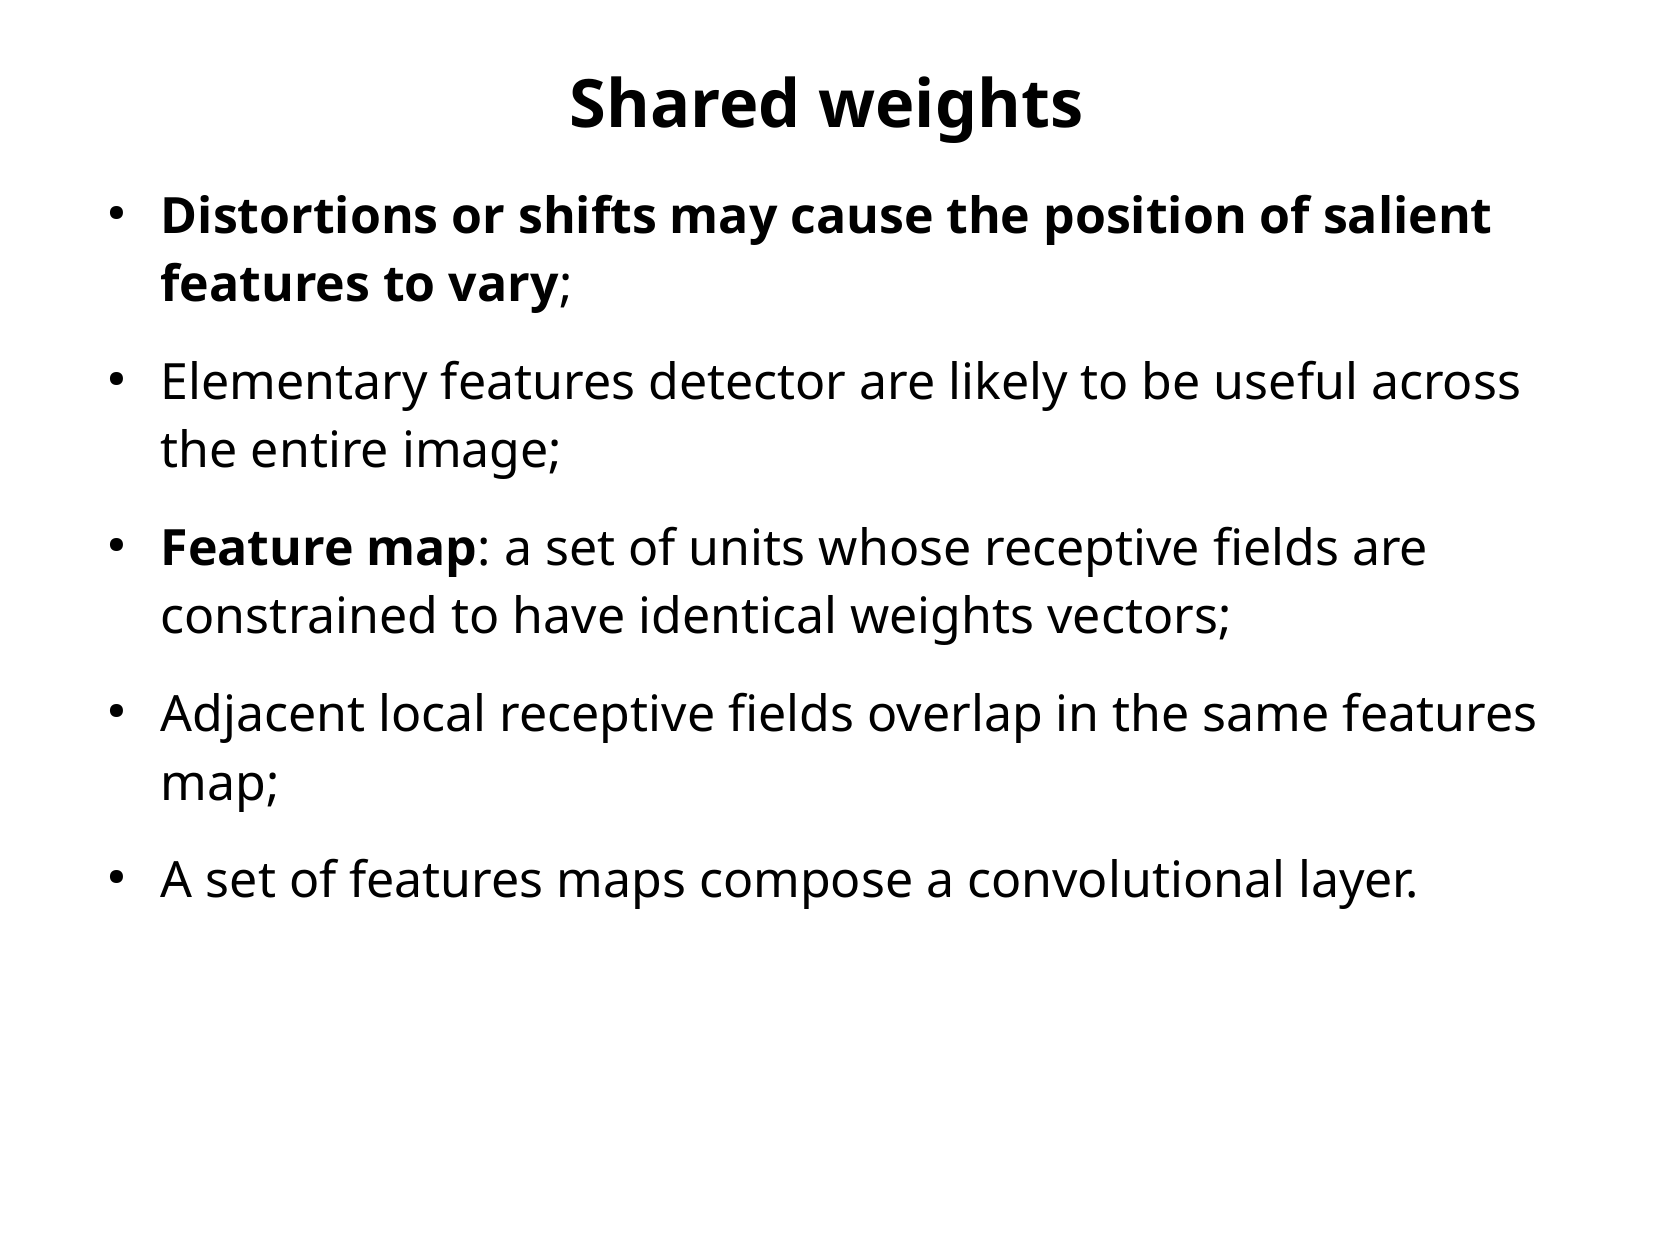

# Shared weights
Distortions or shifts may cause the position of salient features to vary;
Elementary features detector are likely to be useful across the entire image;
Feature map: a set of units whose receptive fields are constrained to have identical weights vectors;
Adjacent local receptive fields overlap in the same features map;
A set of features maps compose a convolutional layer.